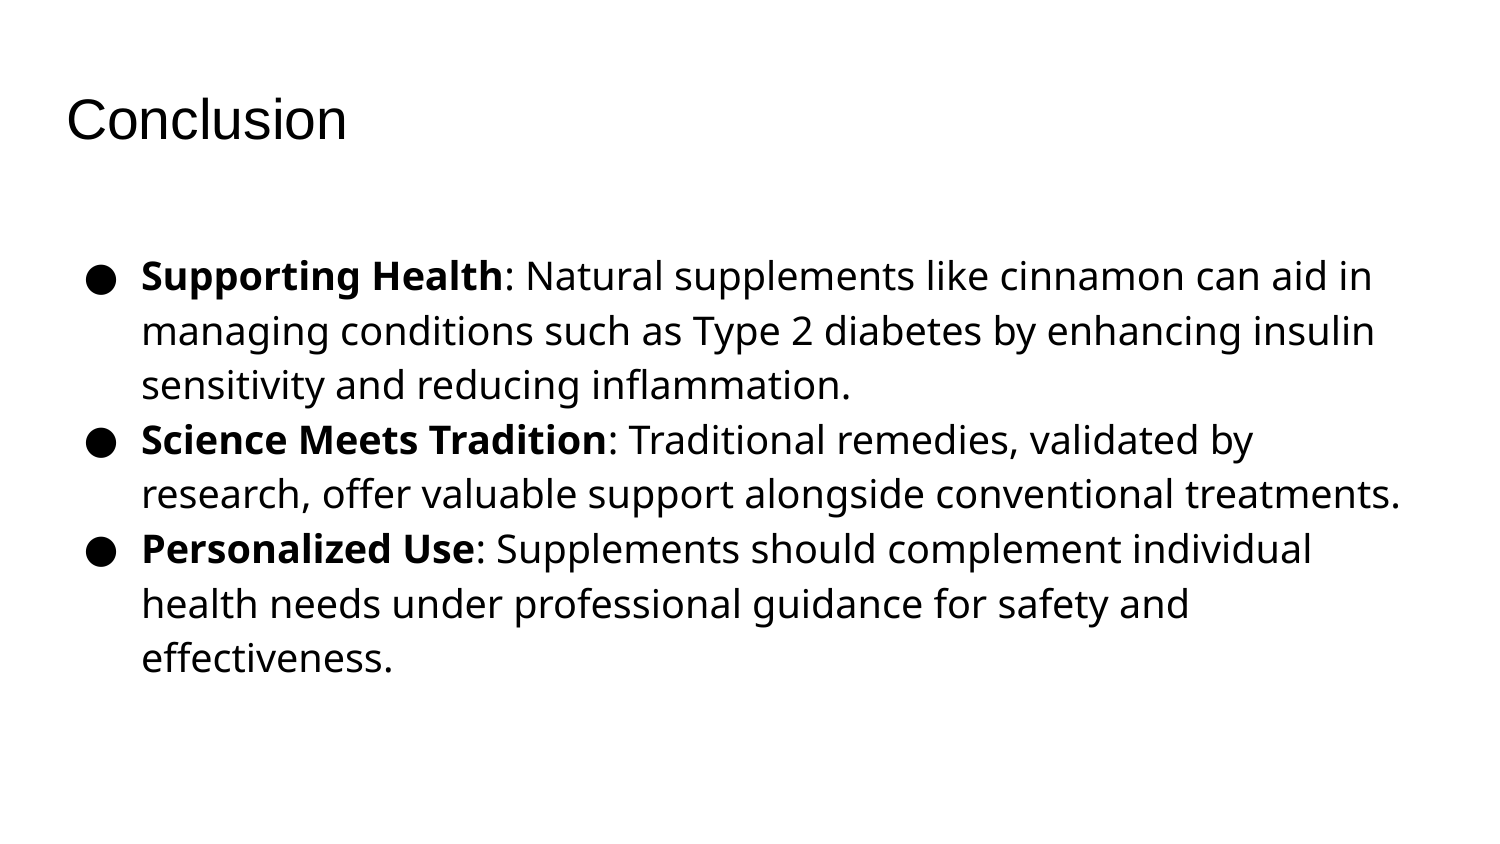

# Conclusion
Supporting Health: Natural supplements like cinnamon can aid in managing conditions such as Type 2 diabetes by enhancing insulin sensitivity and reducing inflammation.
Science Meets Tradition: Traditional remedies, validated by research, offer valuable support alongside conventional treatments.
Personalized Use: Supplements should complement individual health needs under professional guidance for safety and effectiveness.